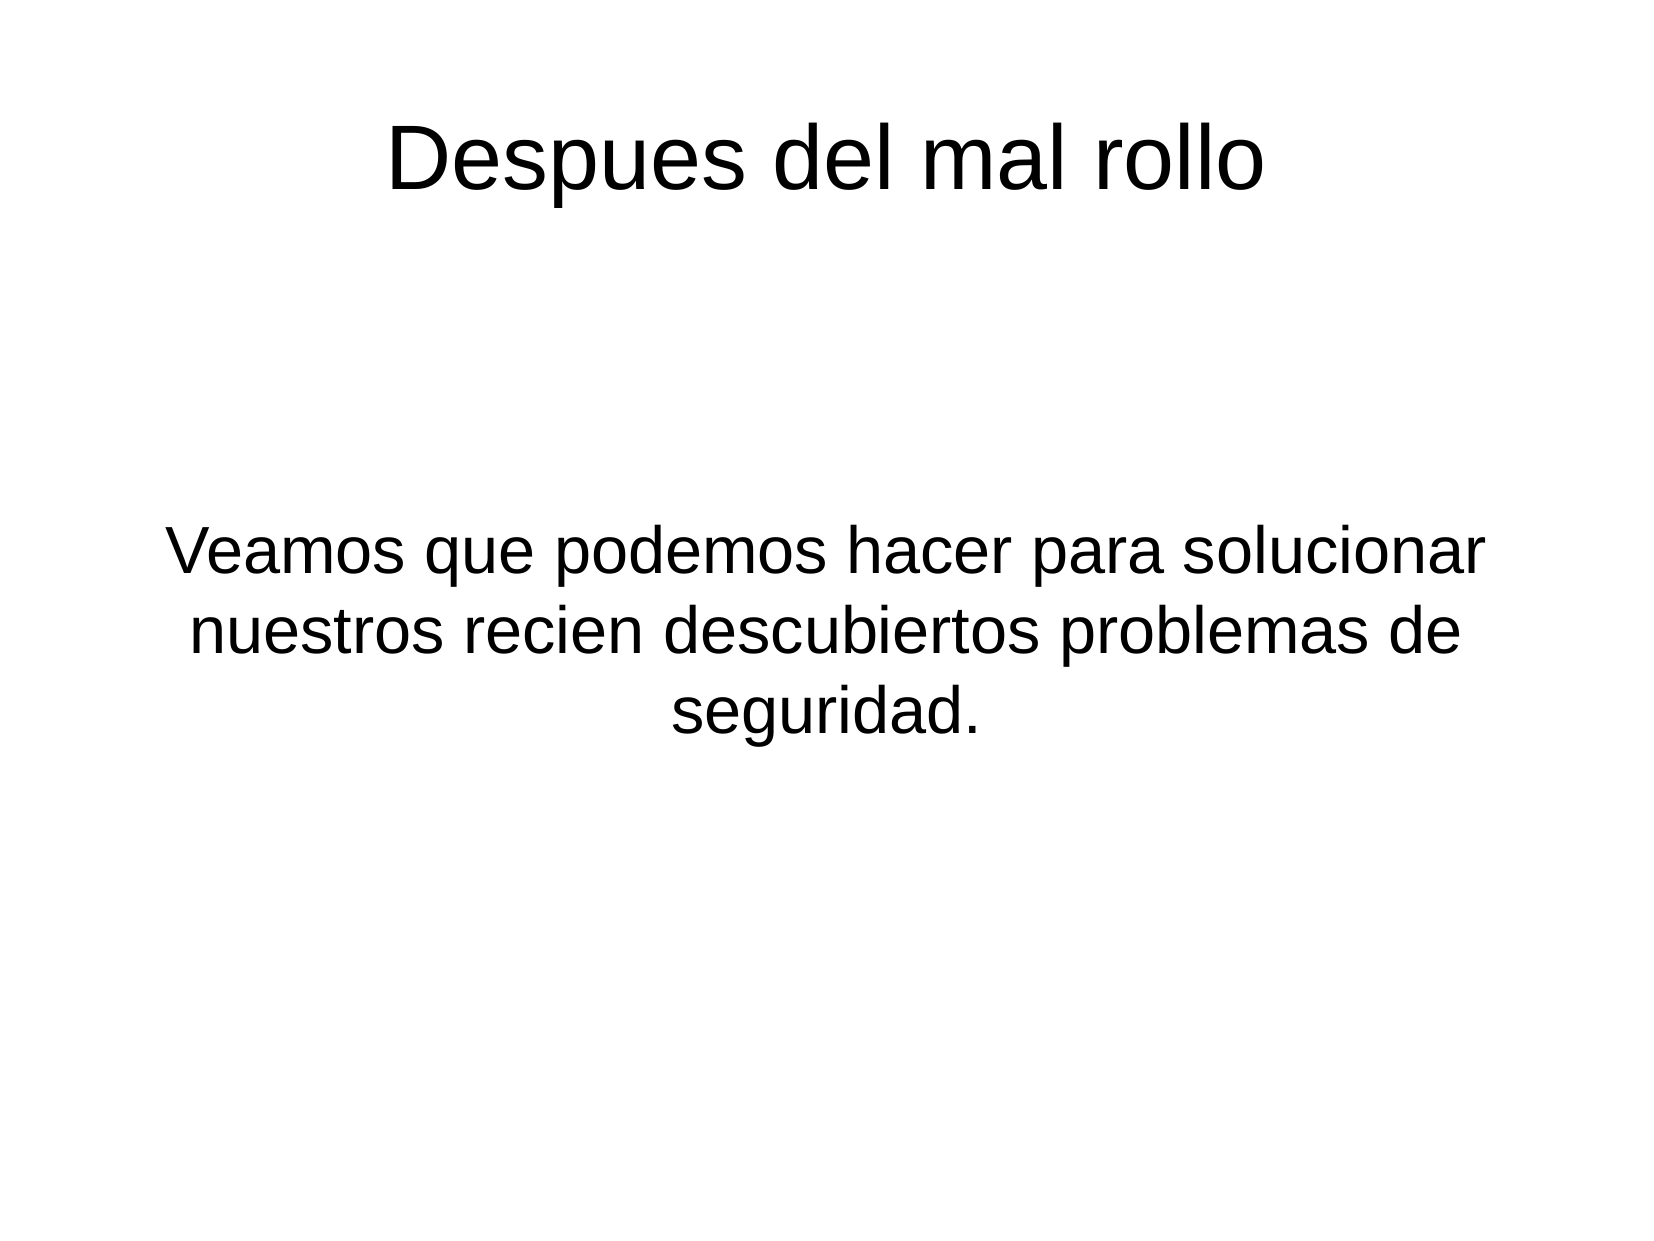

Despues del mal rollo
Veamos que podemos hacer para solucionar nuestros recien descubiertos problemas de seguridad.